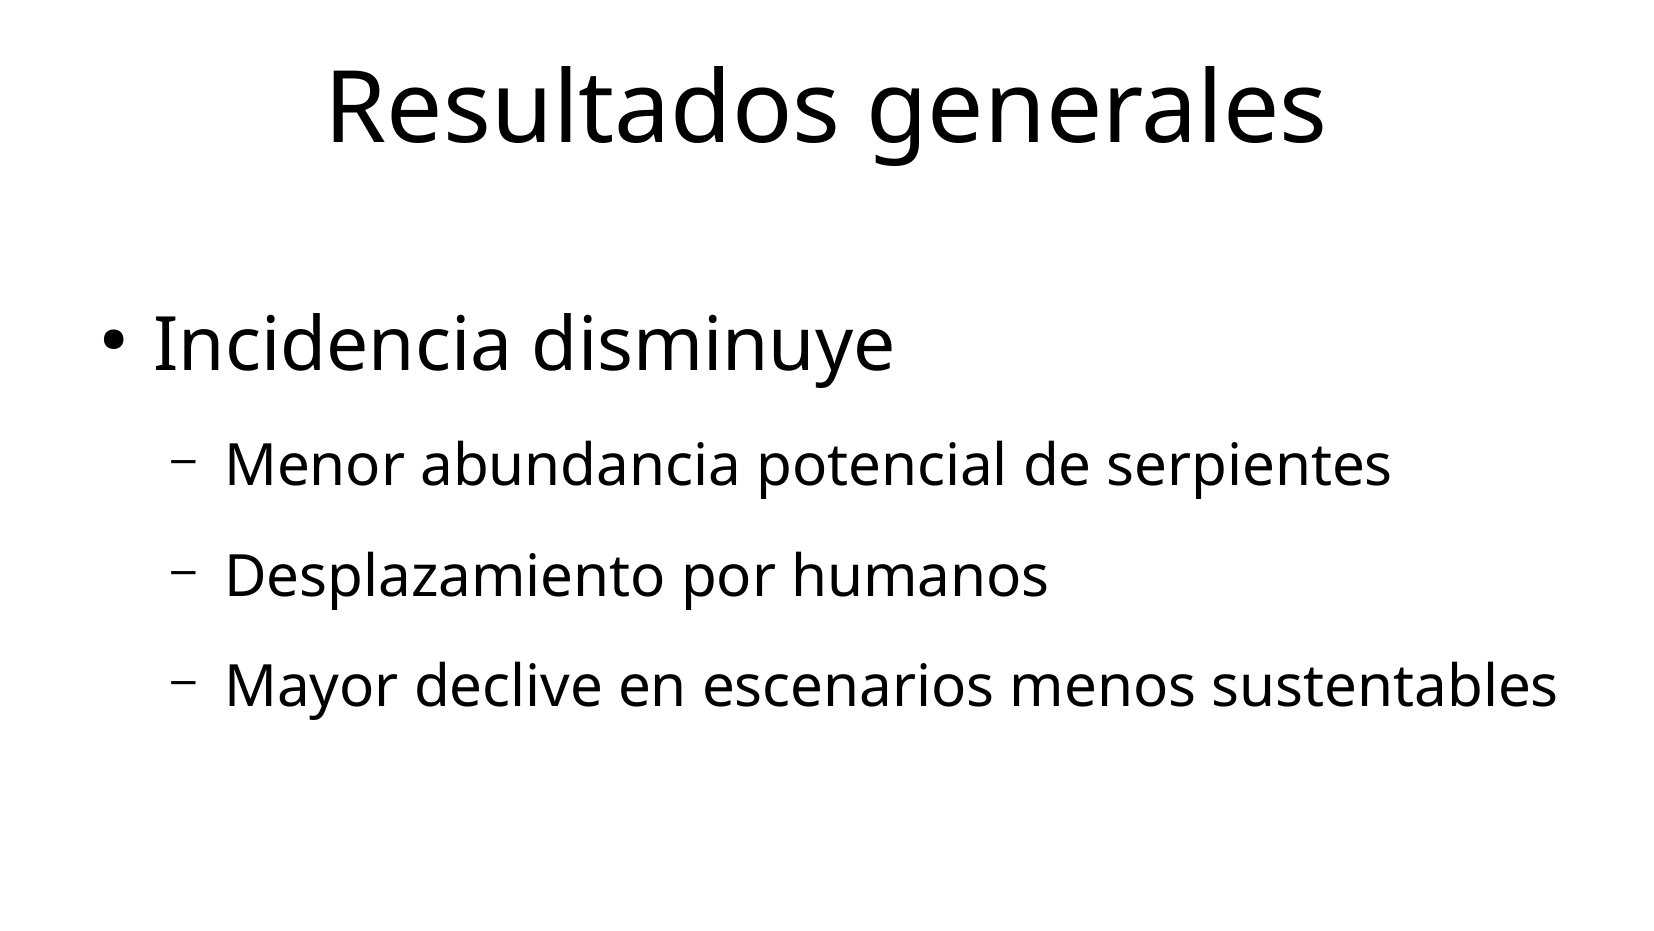

# Resultados generales
Incidencia disminuye
Menor abundancia potencial de serpientes
Desplazamiento por humanos
Mayor declive en escenarios menos sustentables